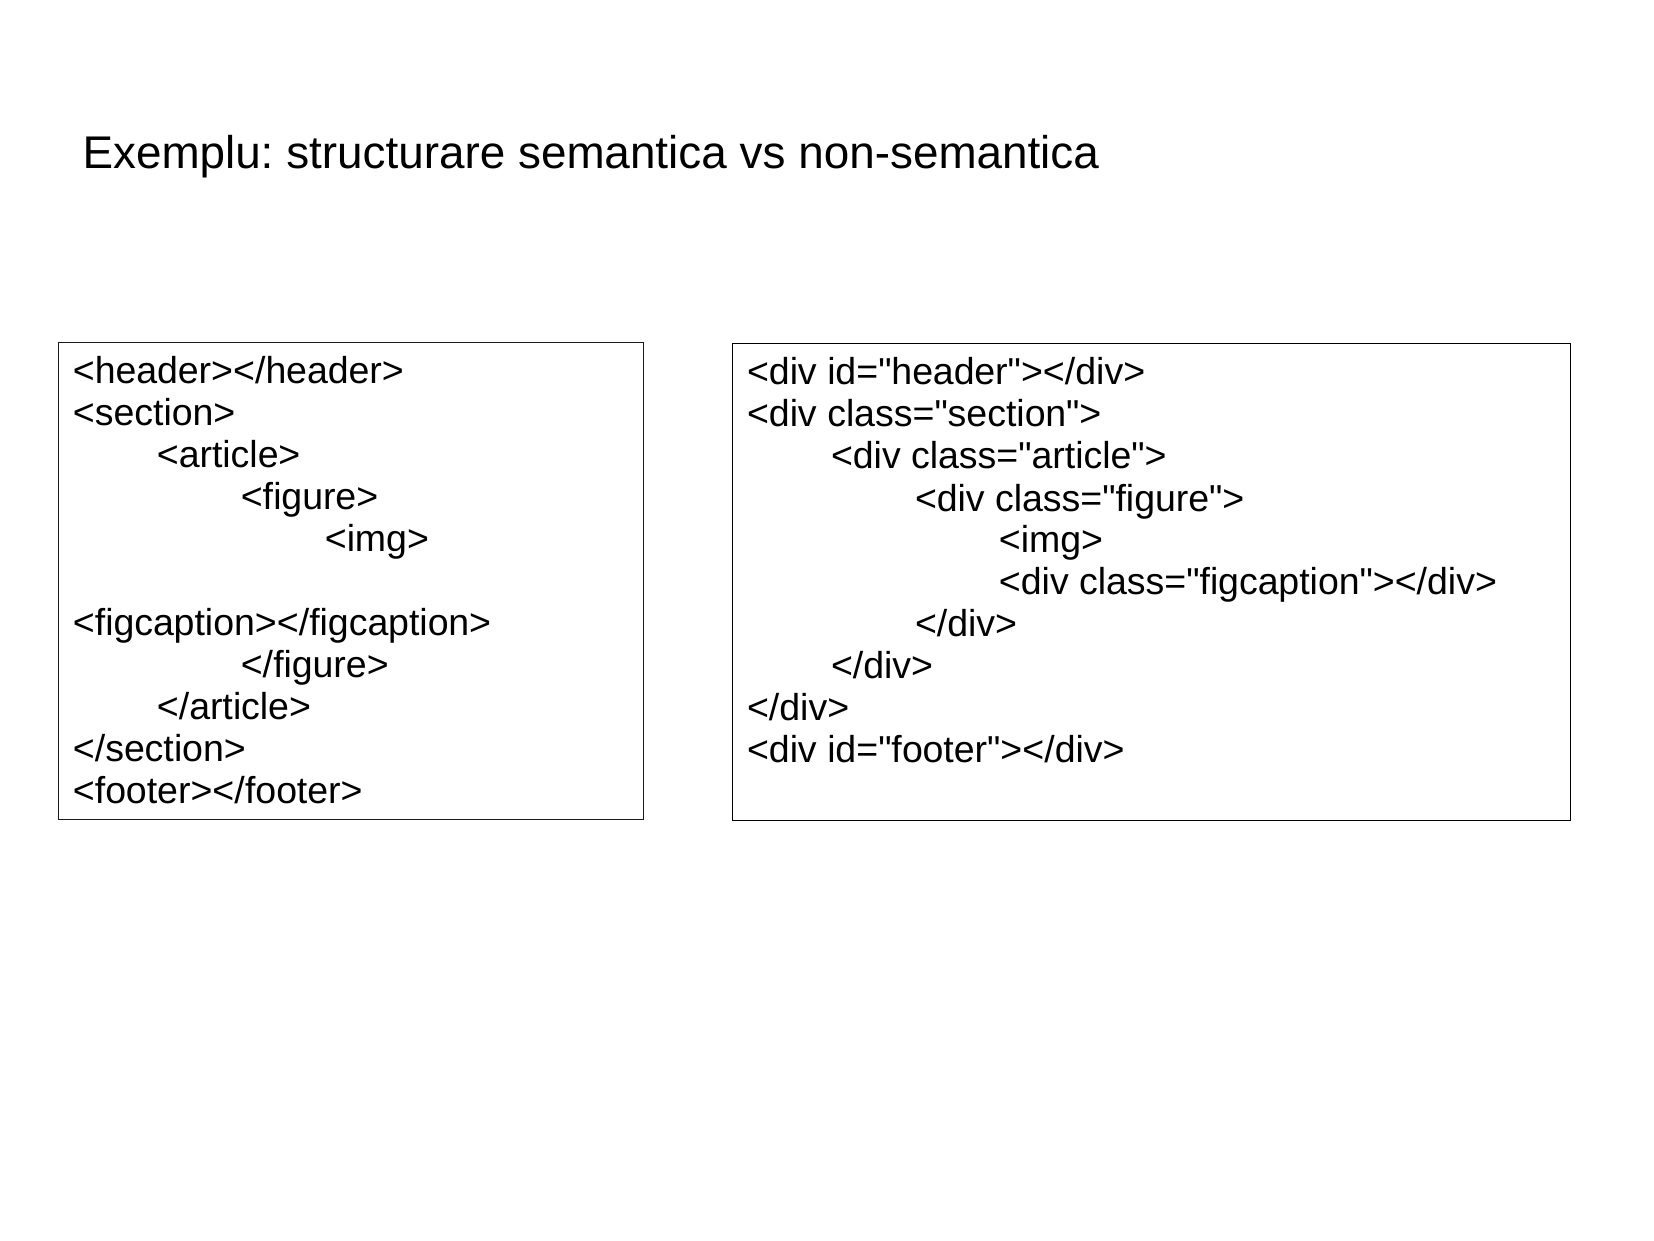

# Exemplu: structurare semantica vs non-semantica
<header></header>
<section>
 <article>
 <figure>
 <img>
 <figcaption></figcaption>
 </figure>
 </article>
</section>
<footer></footer>
<div id="header"></div>
<div class="section">
 <div class="article">
 <div class="figure">
 <img>
 <div class="figcaption"></div>
 </div>
 </div>
</div>
<div id="footer"></div>